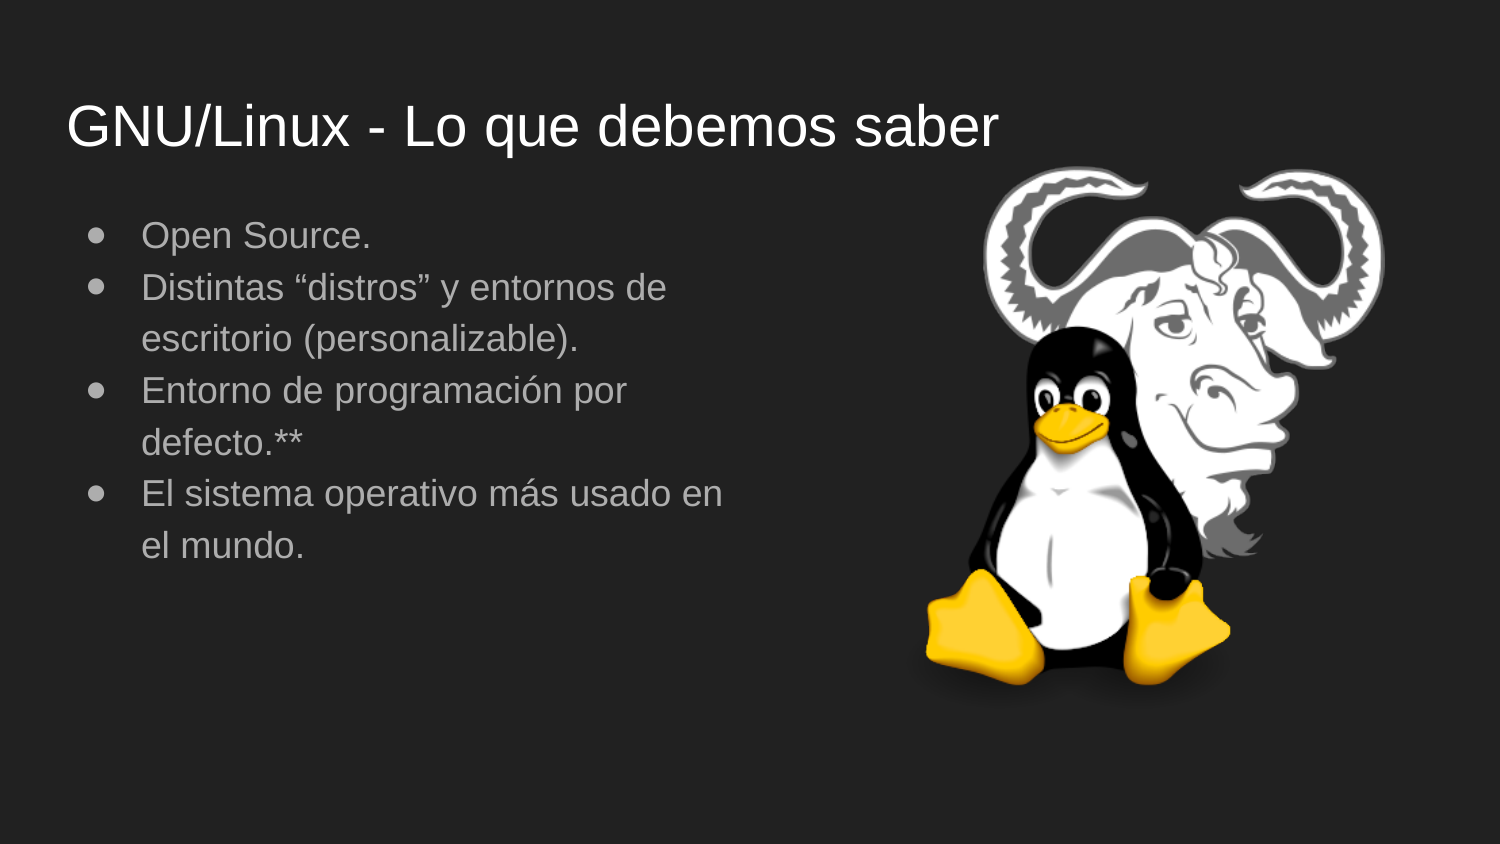

# GNU/Linux - Lo que debemos saber
Open Source.
Distintas “distros” y entornos de escritorio (personalizable).
Entorno de programación por defecto.**
El sistema operativo más usado en el mundo.